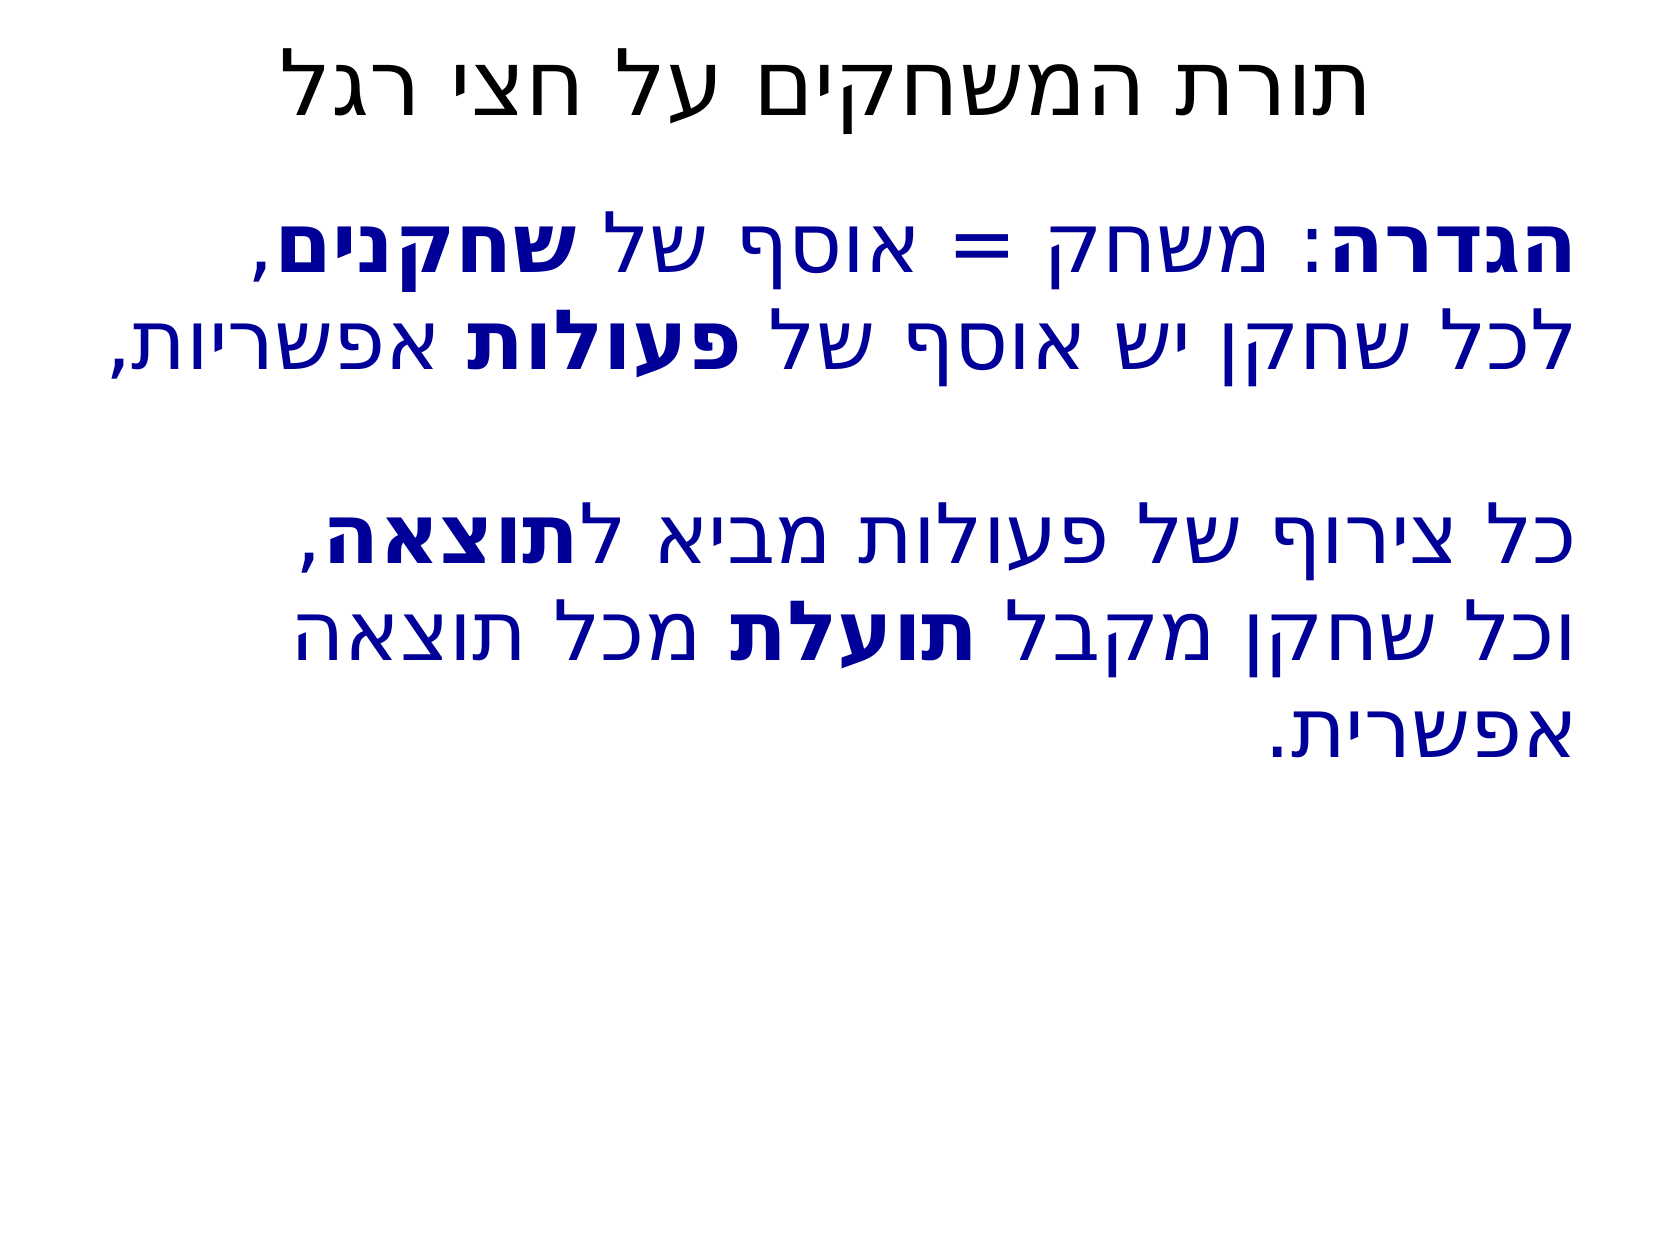

# תורת המשחקים על חצי רגל
הגדרה: משחק = אוסף של שחקנים,
לכל שחקן יש אוסף של פעולות אפשריות,
כל צירוף של פעולות מביא לתוצאה,
וכל שחקן מקבל תועלת מכל תוצאה אפשרית.